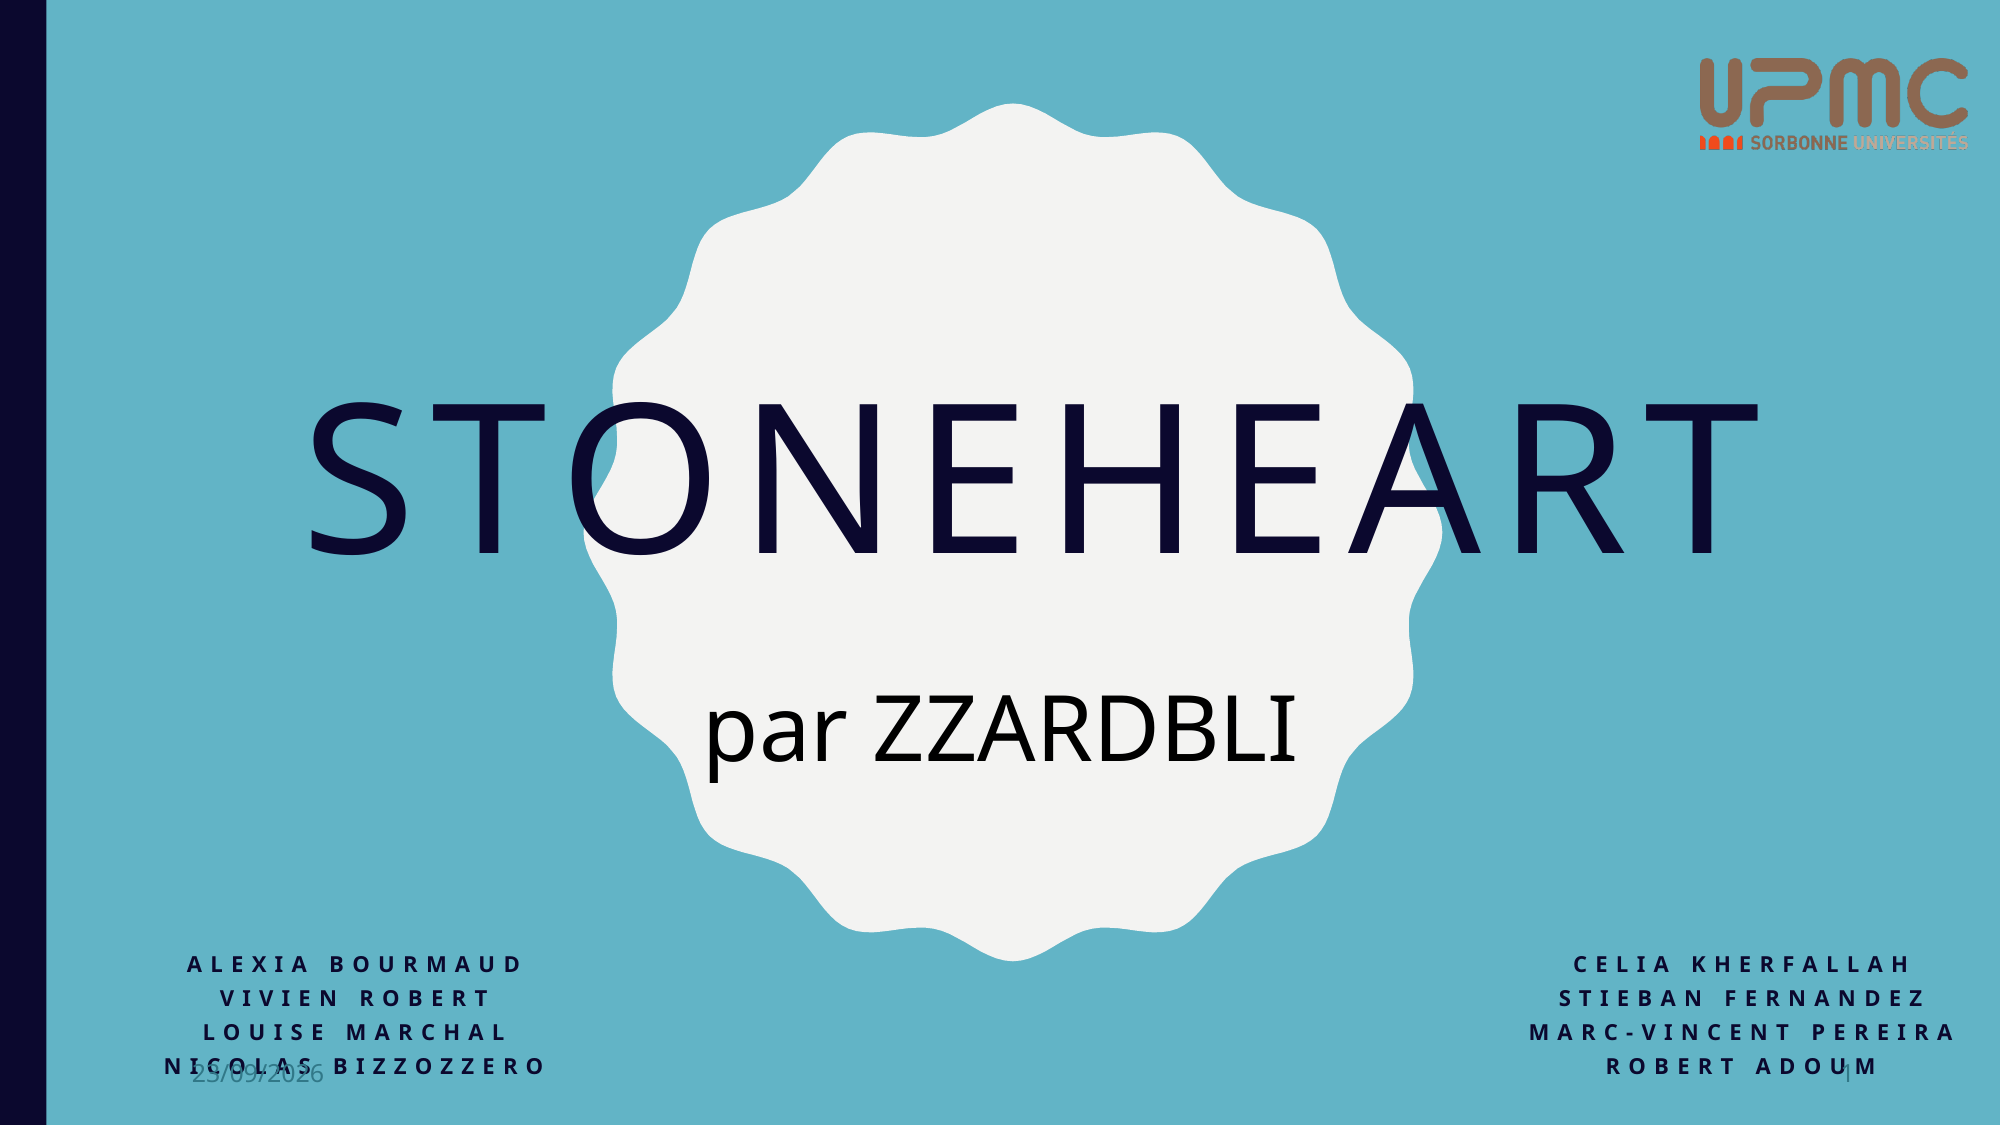

# StoneHeart
par ZZARDBLI
Alexia BOURMAUD
Vivien ROBERT
Louise MARCHAL
Nicolas BIZZOZZERO
Celia KHERFALLAH
Stieban FERNANDEZ
Marc-Vincent PEREIRA
Robert ADOUM